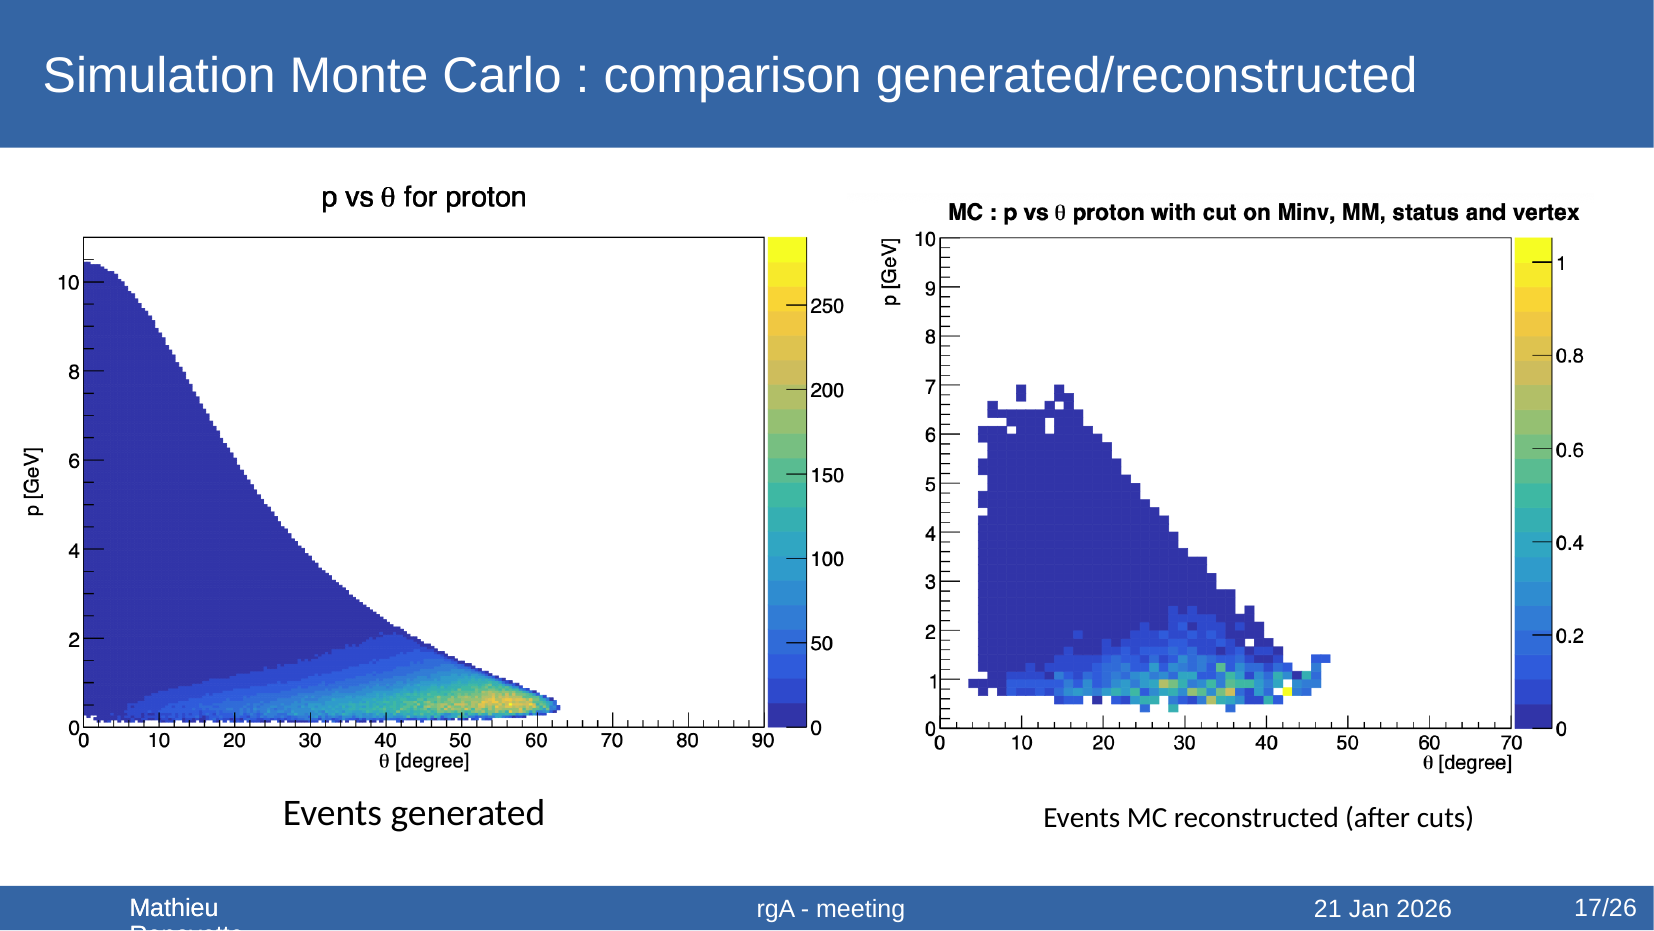

Simulation Monte Carlo : comparison generated/reconstructed
Events generated
Events MC reconstructed (after cuts)
Mathieu Ronayette
17/26
Mathieu Ronayette
 rgA - meeting
21 Jan 2026